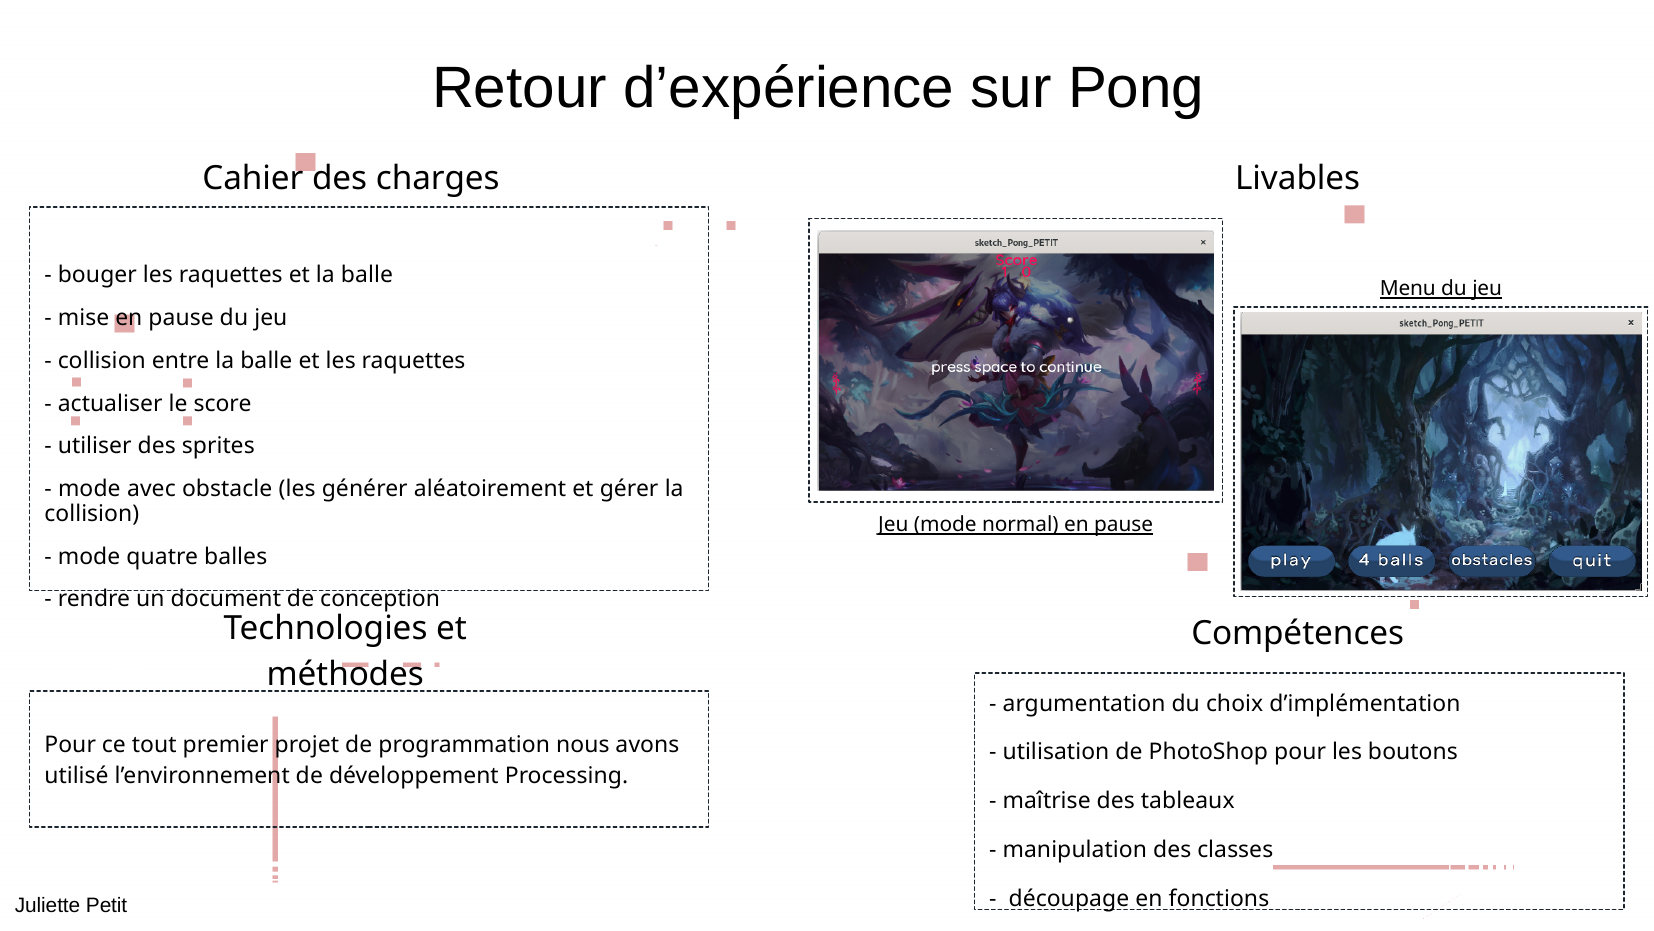

# Retour d’expérience sur Pong
Cahier des charges
Livables
- bouger les raquettes et la balle
- mise en pause du jeu
- collision entre la balle et les raquettes
- actualiser le score
- utiliser des sprites
- mode avec obstacle (les générer aléatoirement et gérer la collision)
- mode quatre balles
- rendre un document de conception
Menu du jeu
Jeu (mode normal) en pause
Compétences
Technologies et méthodes
- argumentation du choix d’implémentation
- utilisation de PhotoShop pour les boutons
- maîtrise des tableaux
- manipulation des classes
- découpage en fonctions
Pour ce tout premier projet de programmation nous avons utilisé l’environnement de développement Processing.
Juliette Petit